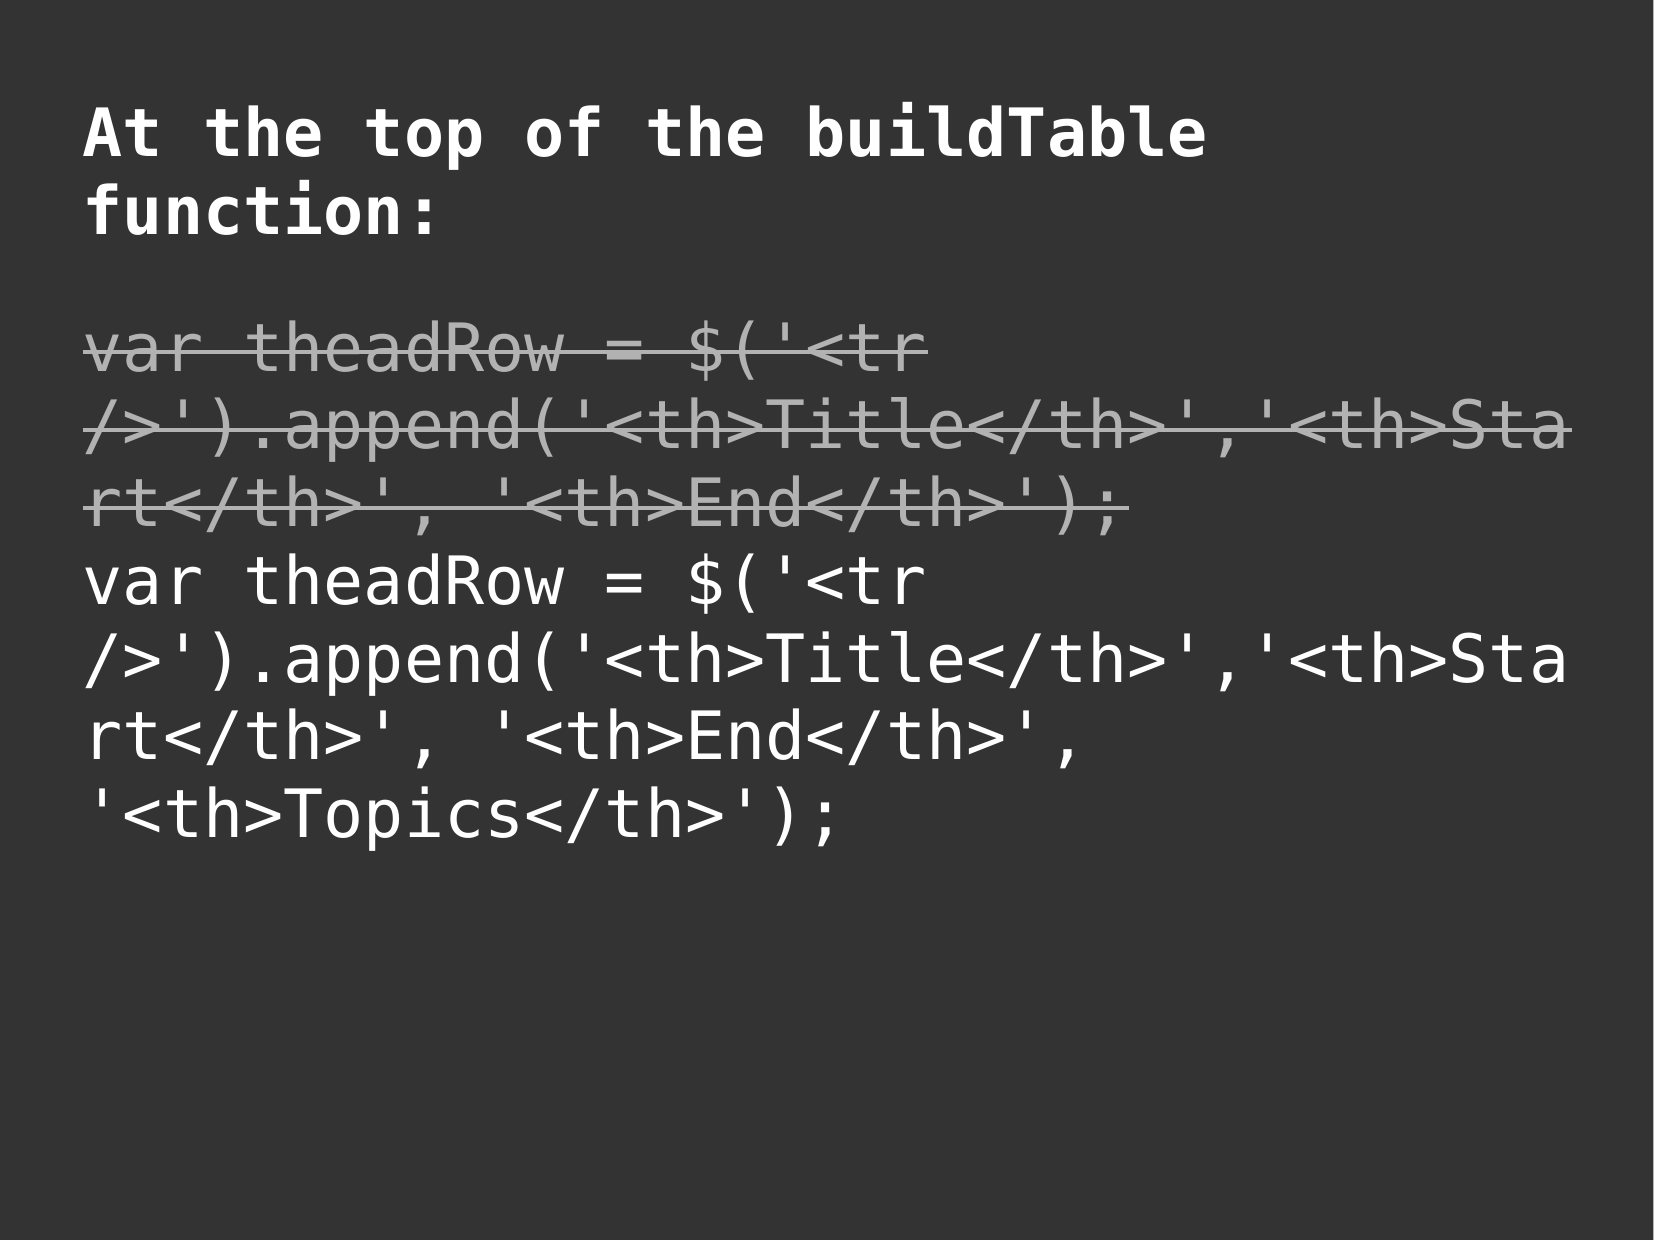

# At the top of the buildTable function:
var theadRow = $('<tr />').append('<th>Title</th>','<th>Start</th>', '<th>End</th>');
var theadRow = $('<tr />').append('<th>Title</th>','<th>Start</th>', '<th>End</th>', '<th>Topics</th>');